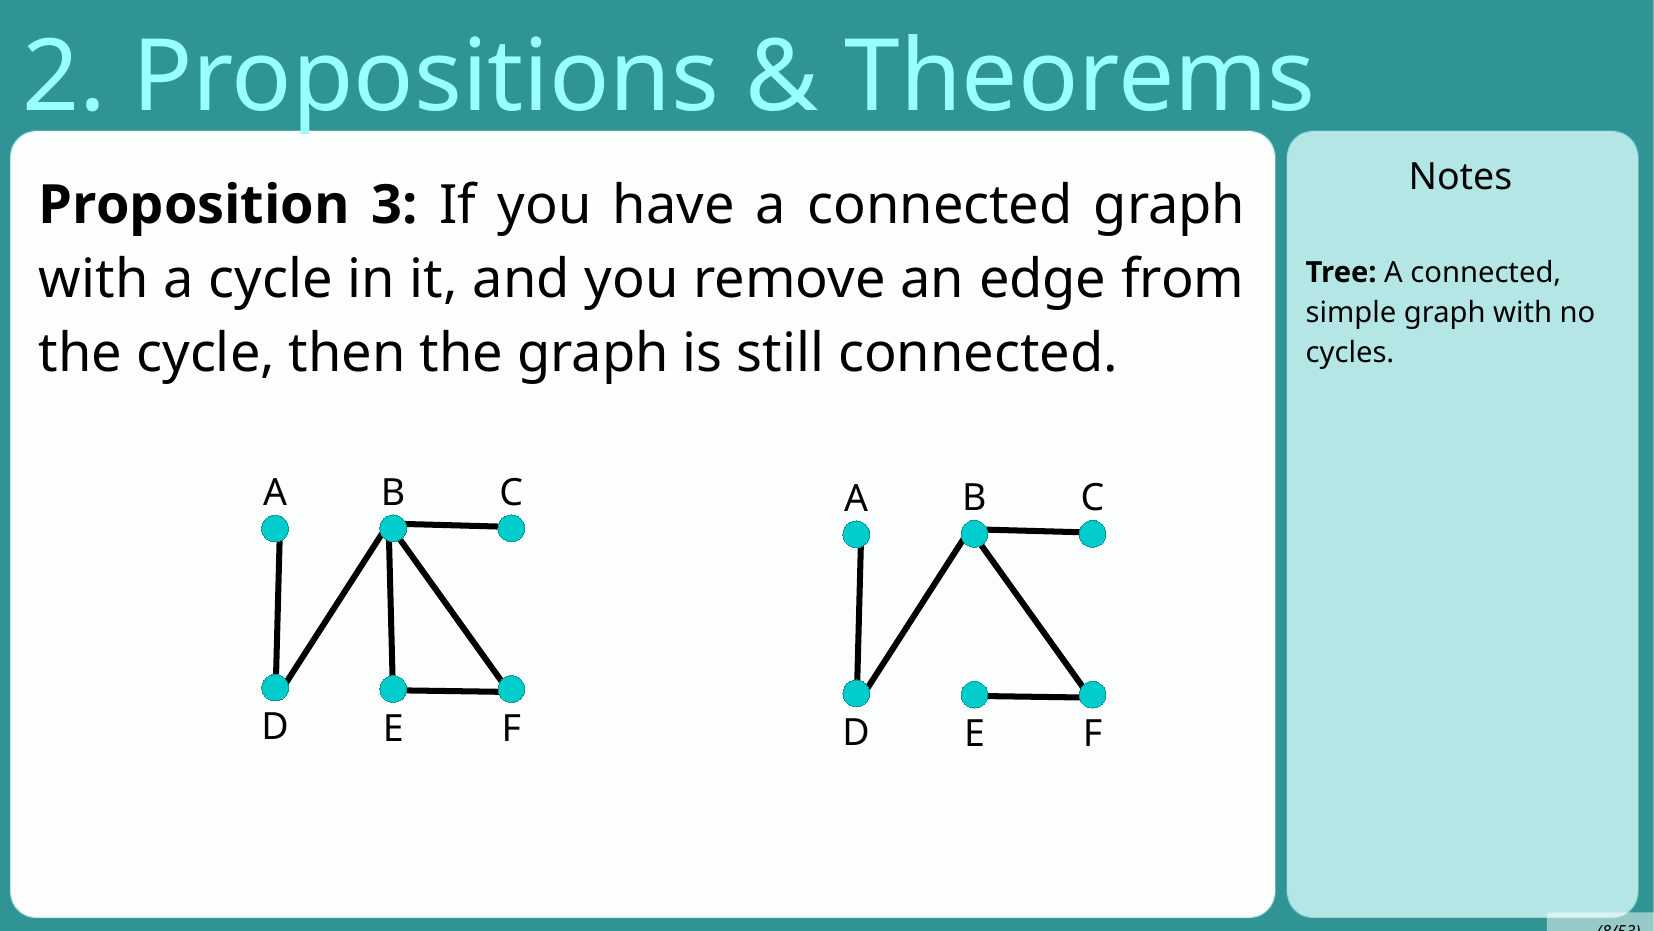

# 2. Propositions & Theorems
Notes
Tree: A connected, simple graph with no cycles.
Proposition 3: If you have a connected graph with a cycle in it, and you remove an edge from the cycle, then the graph is still connected.
B
C
A
D
E
F
B
C
A
D
E
F